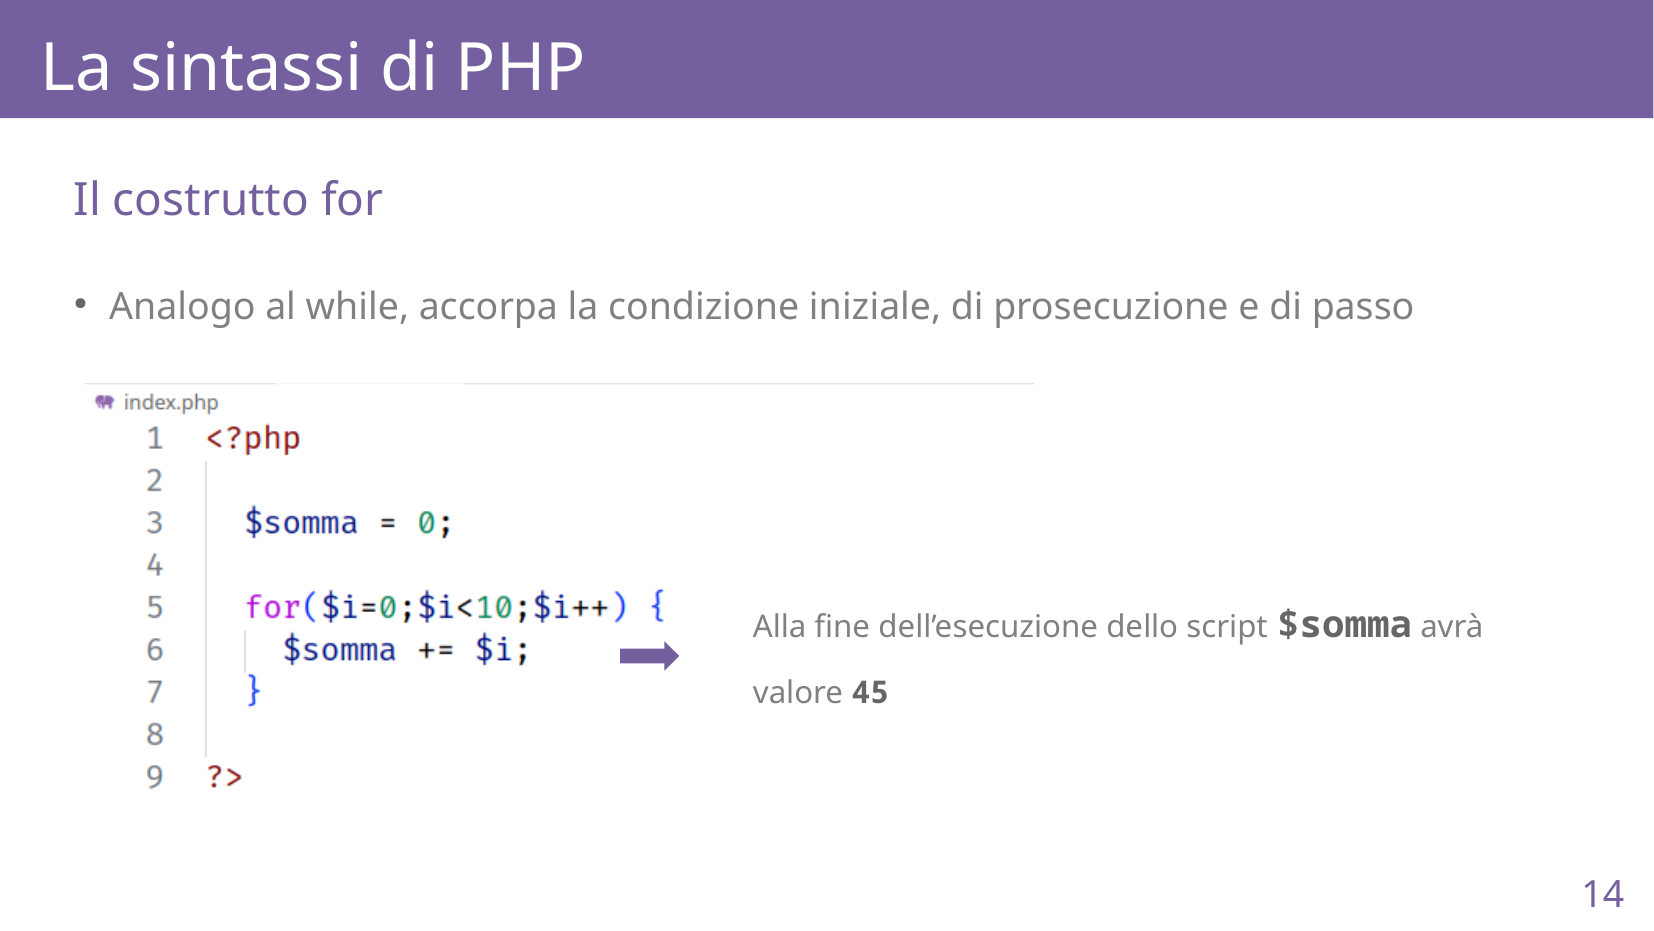

La sintassi di PHP
Il costrutto for
Analogo al while, accorpa la condizione iniziale, di prosecuzione e di passo
Alla fine dell’esecuzione dello script $somma avrà valore 45